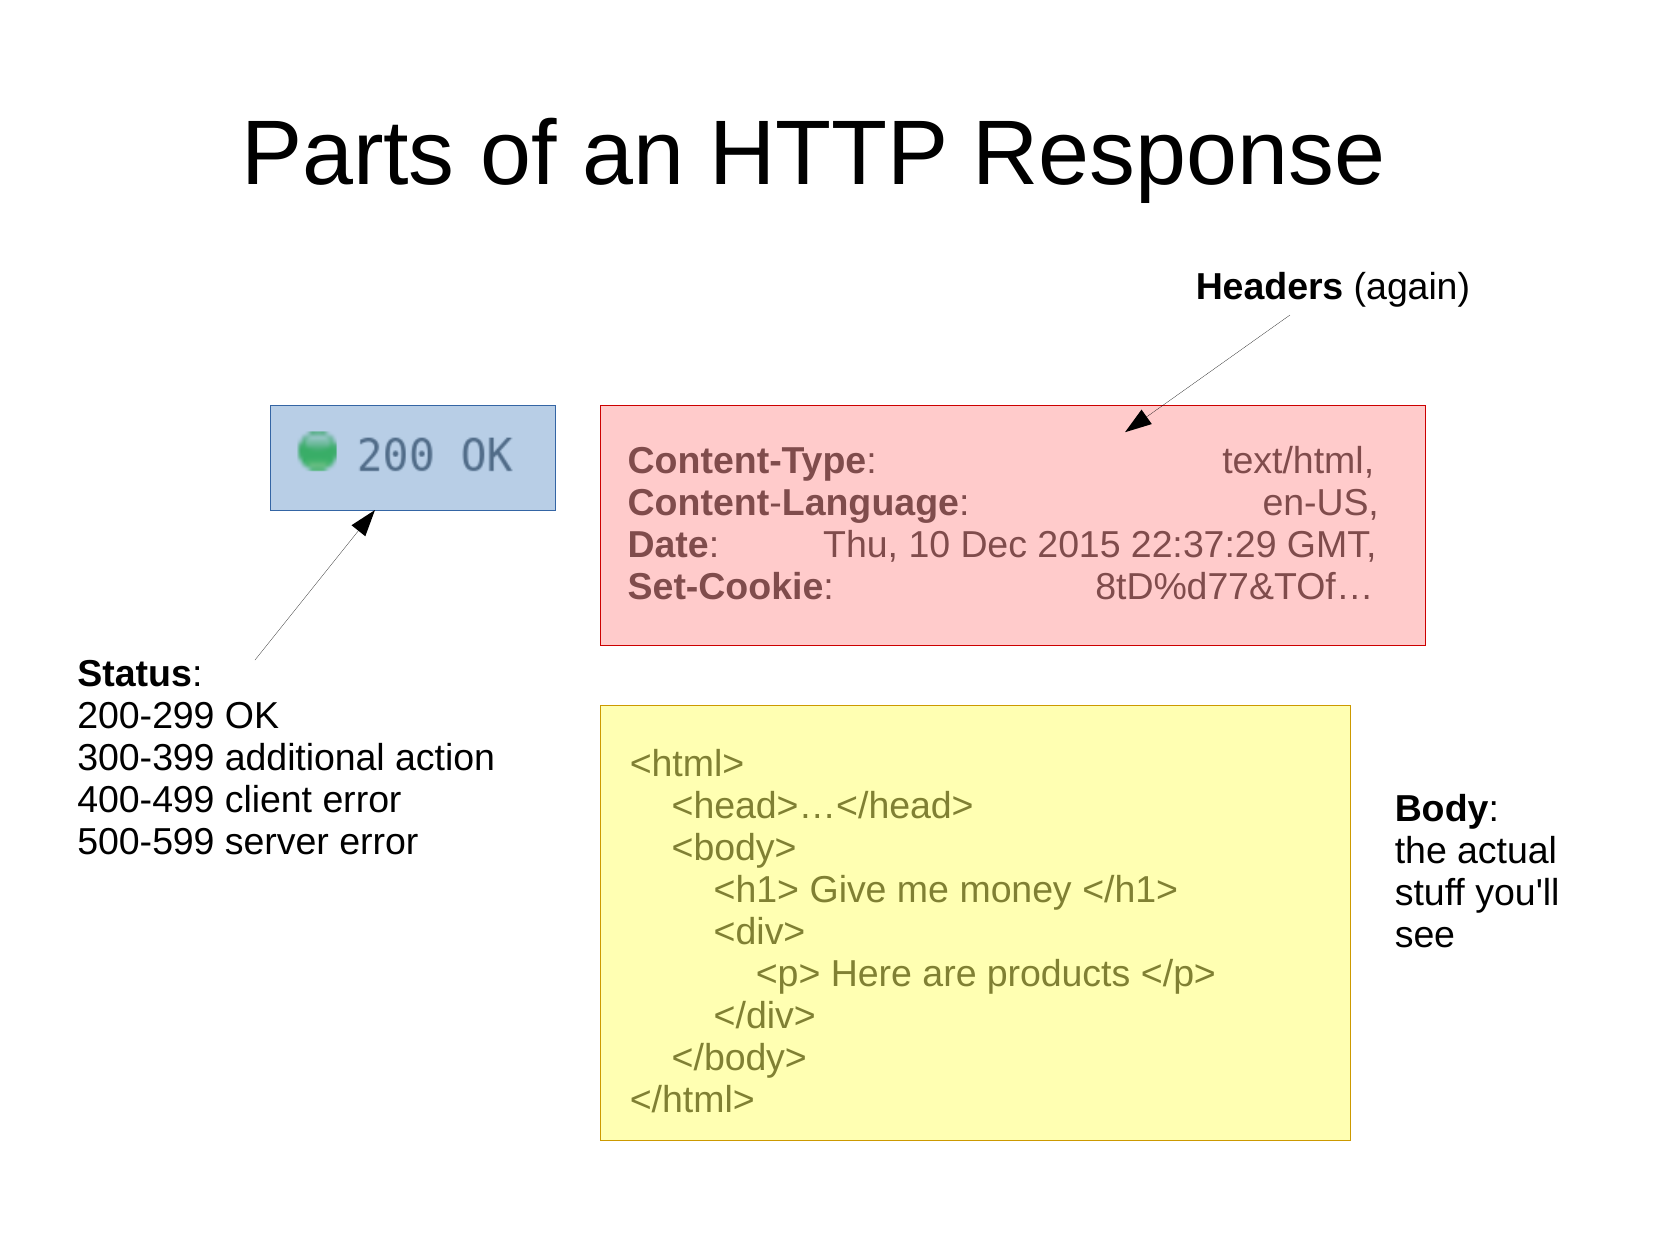

# Parts of an HTTP Response
Headers (again)
Content-Type: text/html,
Content-Language: en-US,
Date: Thu, 10 Dec 2015 22:37:29 GMT,
Set-Cookie: 8tD%d77&TOf…
Status:
200-299 OK
300-399 additional action
400-499 client error
500-599 server error
<html>
 <head>…</head>
 <body>
 <h1> Give me money </h1>
 <div>
 <p> Here are products </p>
 </div>
 </body>
</html>
Body:
the actual stuff you'll see